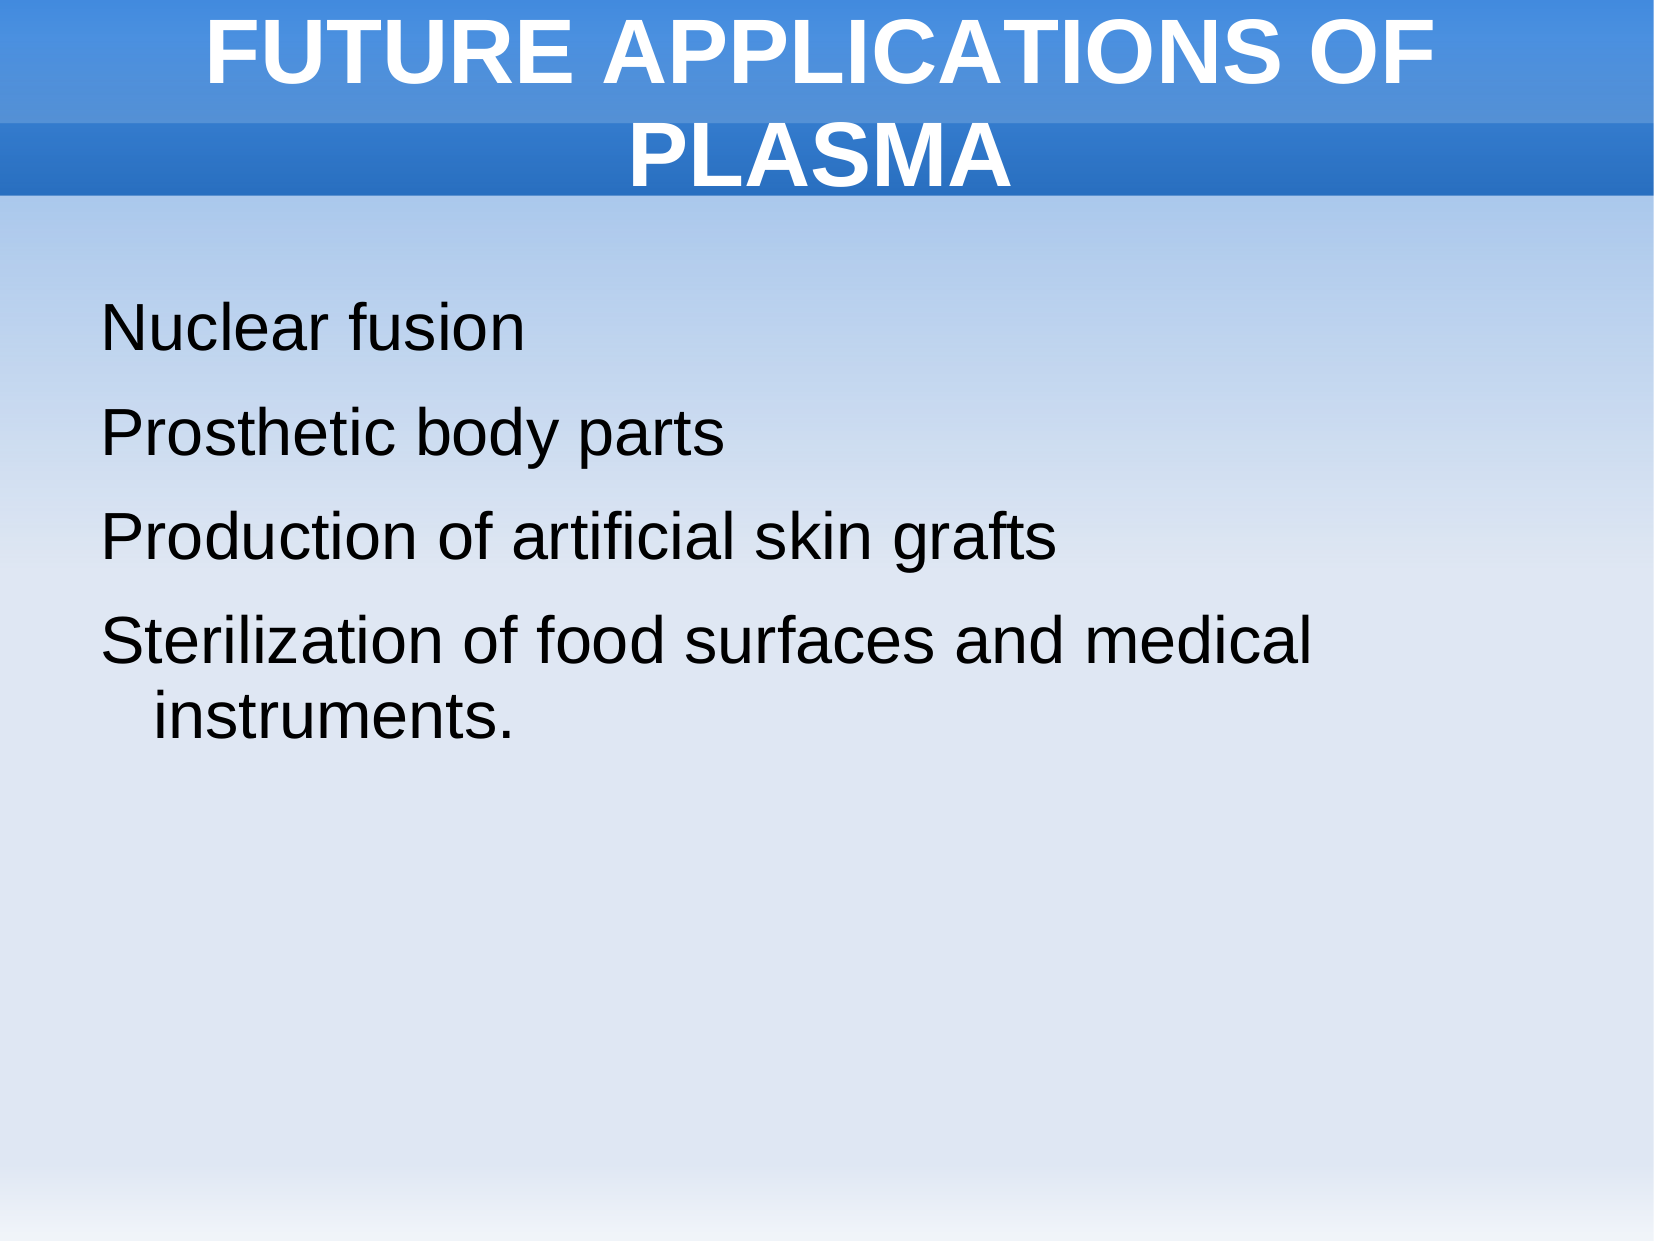

# FUTURE APPLICATIONS OF PLASMA
Nuclear fusion
Prosthetic body parts
Production of artificial skin grafts
Sterilization of food surfaces and medical instruments.